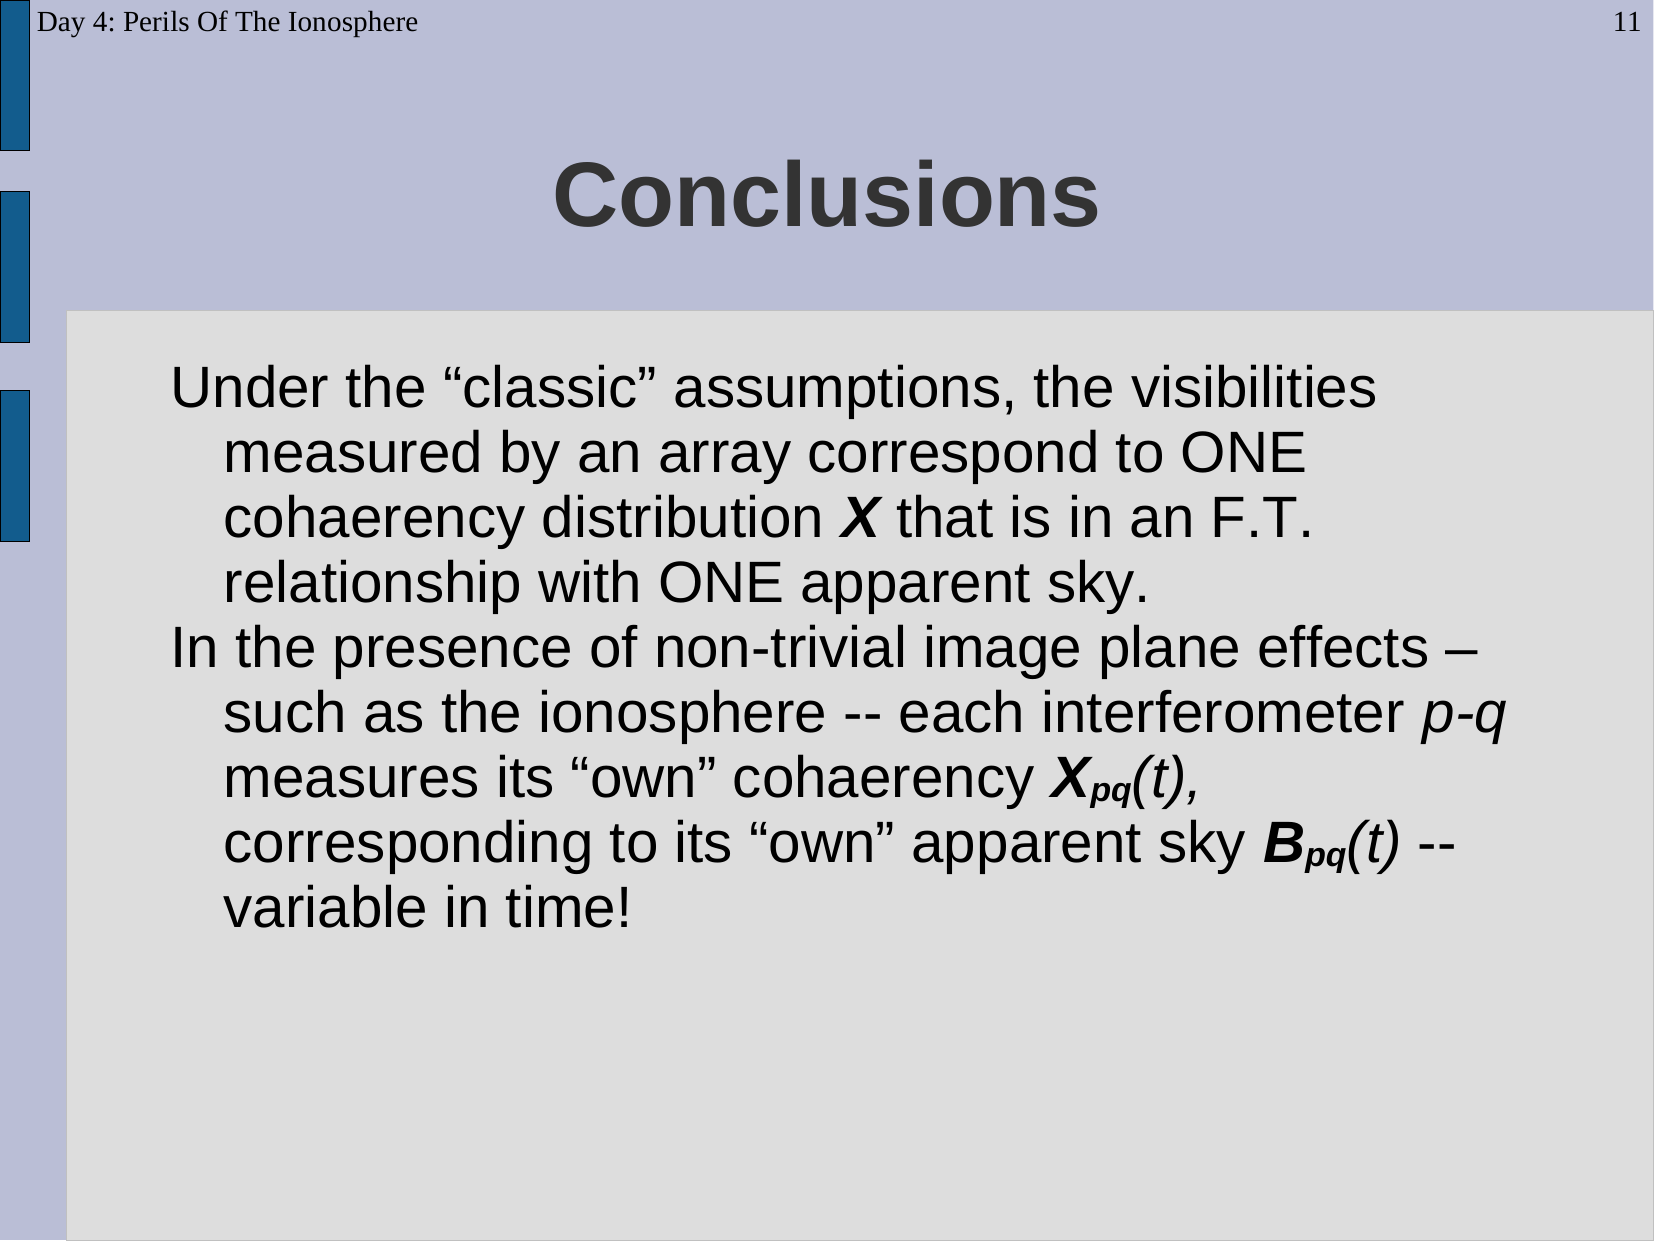

Day 4: Perils Of The Ionosphere
11
# Conclusions
Under the “classic” assumptions, the visibilities measured by an array correspond to ONE cohaerency distribution X that is in an F.T. relationship with ONE apparent sky.
In the presence of non-trivial image plane effects – such as the ionosphere -- each interferometer p-q measures its “own” cohaerency Xpq(t), corresponding to its “own” apparent sky Bpq(t) -- variable in time!